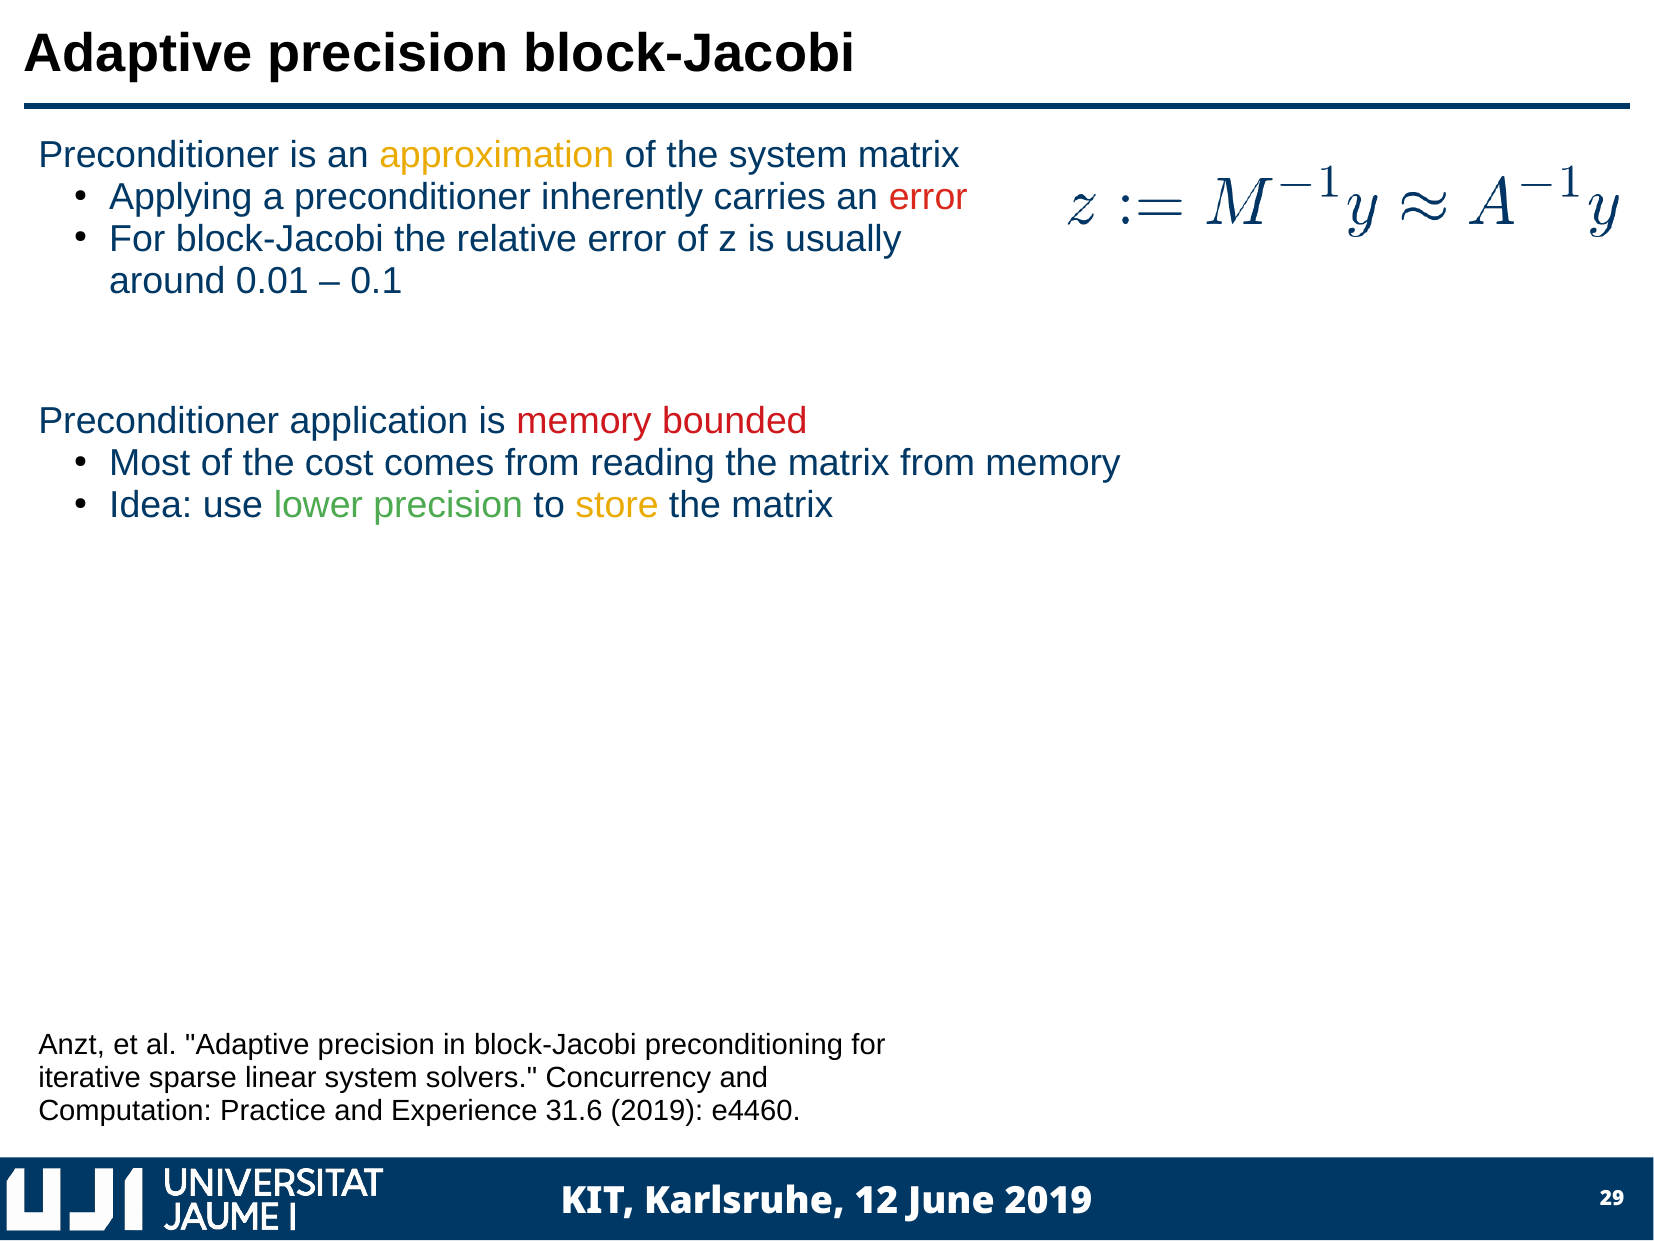

# Adaptive precision block-Jacobi
Preconditioner is an approximation of the system matrix
Applying a preconditioner inherently carries an error
For block-Jacobi the relative error of z is usually around 0.01 – 0.1
Preconditioner application is memory bounded
Most of the cost comes from reading the matrix from memory
Idea: use lower precision to store the matrix
Anzt, et al. "Adaptive precision in block‐Jacobi preconditioning for iterative sparse linear system solvers." Concurrency and Computation: Practice and Experience 31.6 (2019): e4460.
KIT, Karlsruhe, 12 June 2019
29